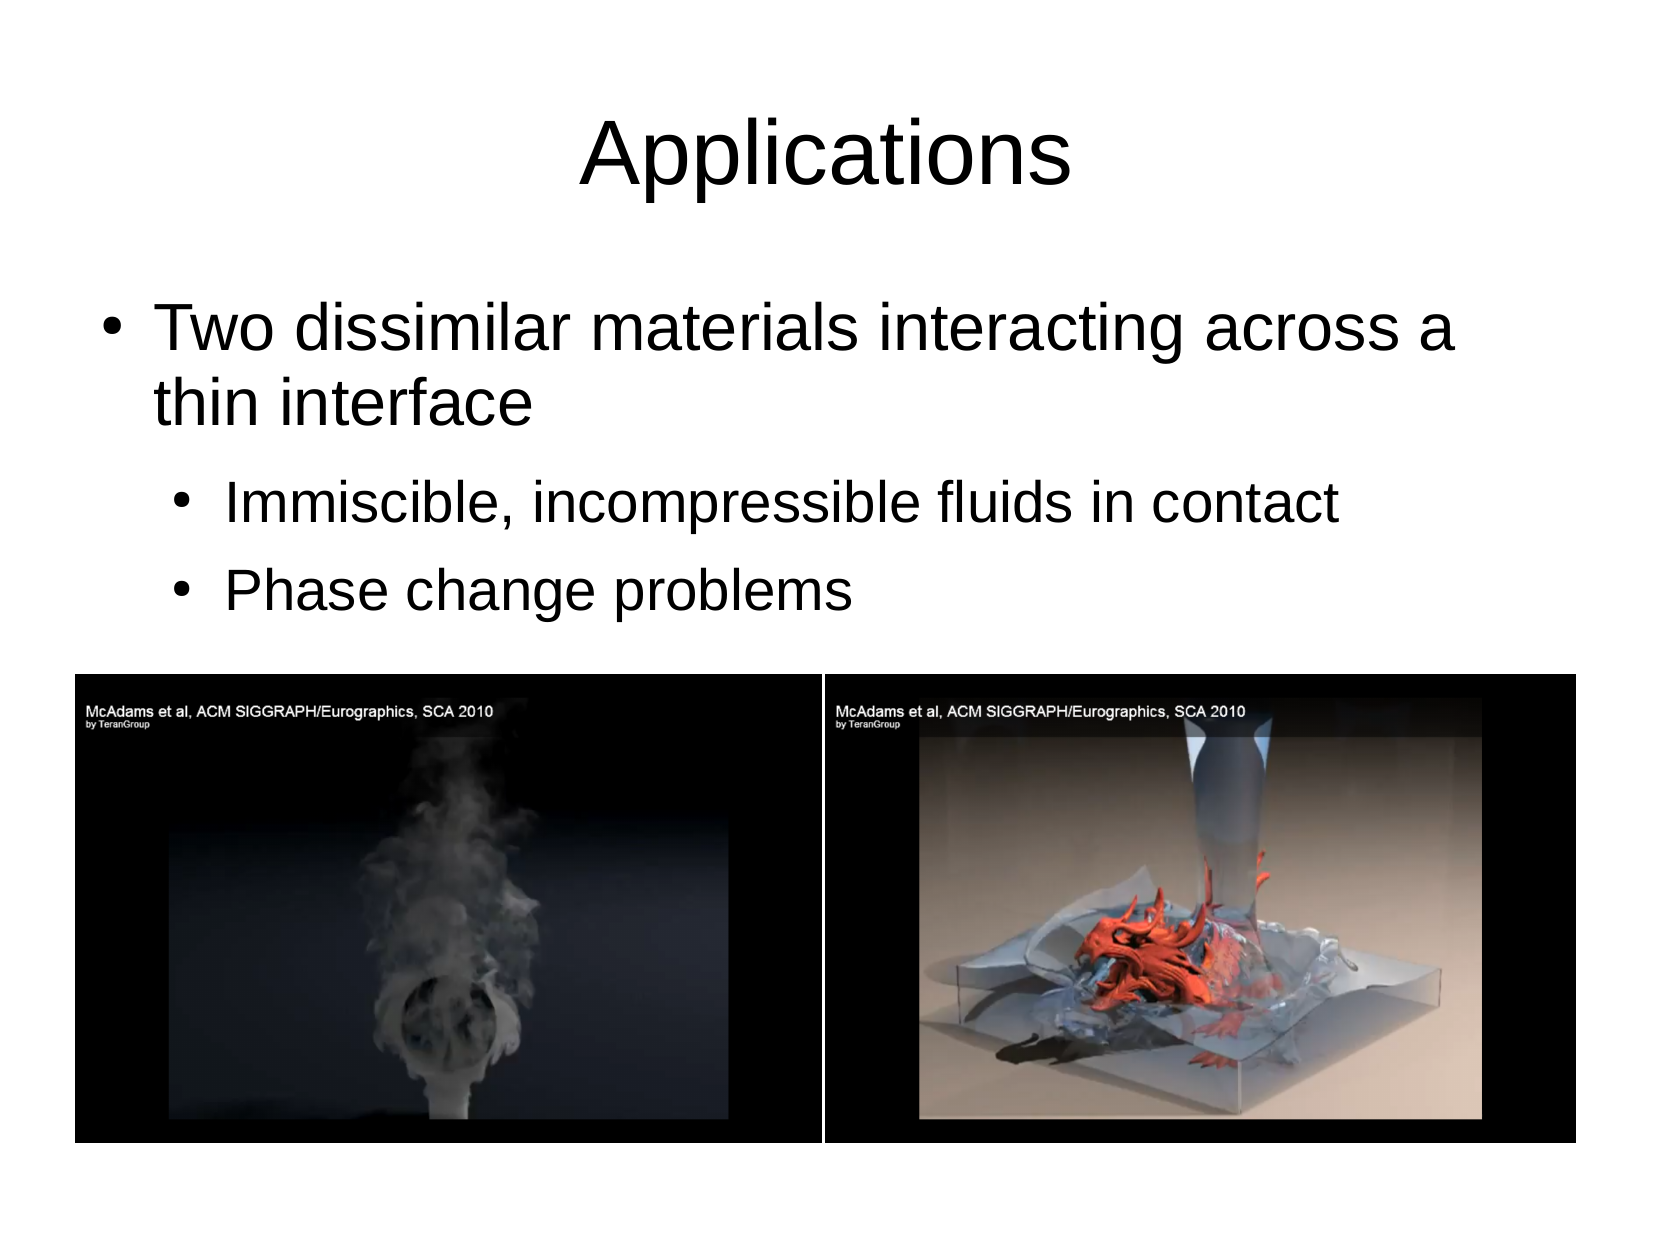

# Applications
Two dissimilar materials interacting across a thin interface
Immiscible, incompressible fluids in contact
Phase change problems